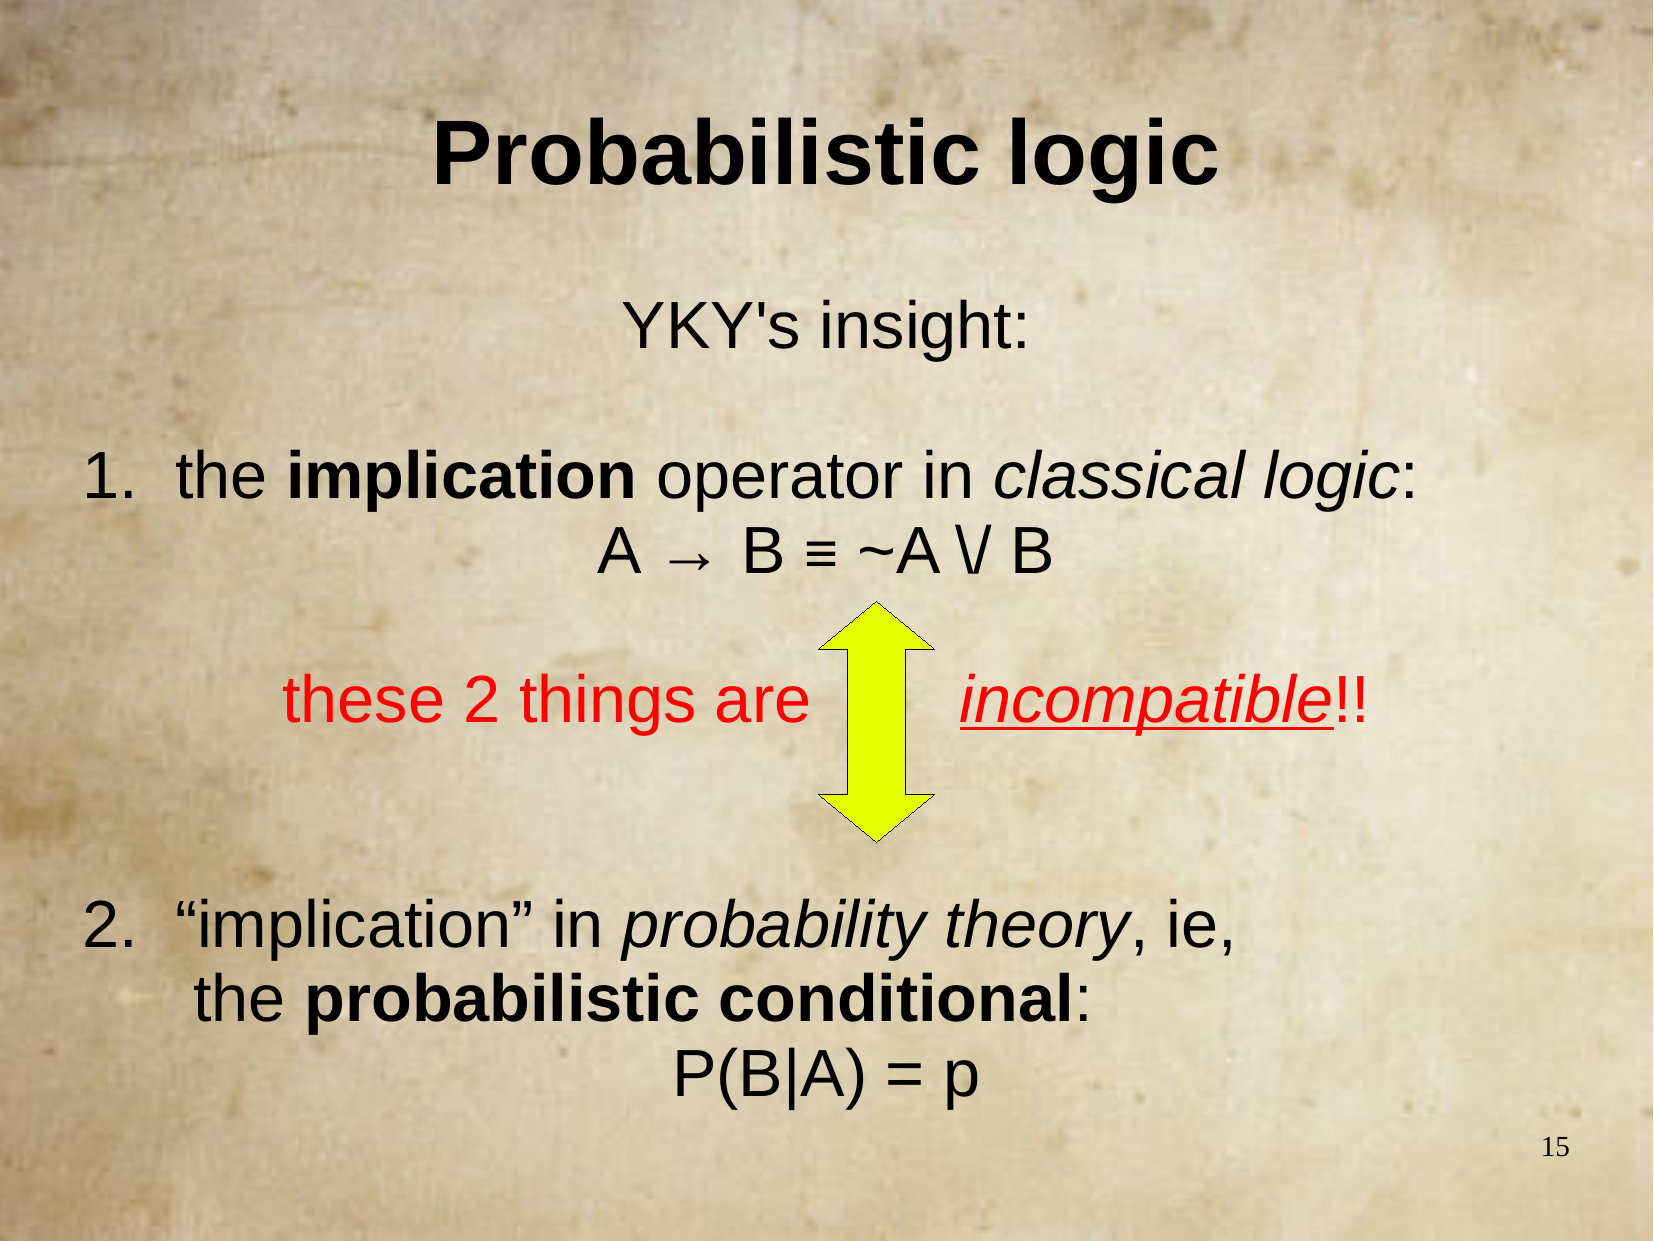

# Probabilistic logic
YKY's insight:
1. the implication operator in classical logic:
A → B ≡ ~A \/ B
these 2 things are incompatible!!
2. “implication” in probability theory, ie,
 the probabilistic conditional:
P(B|A) = p
15